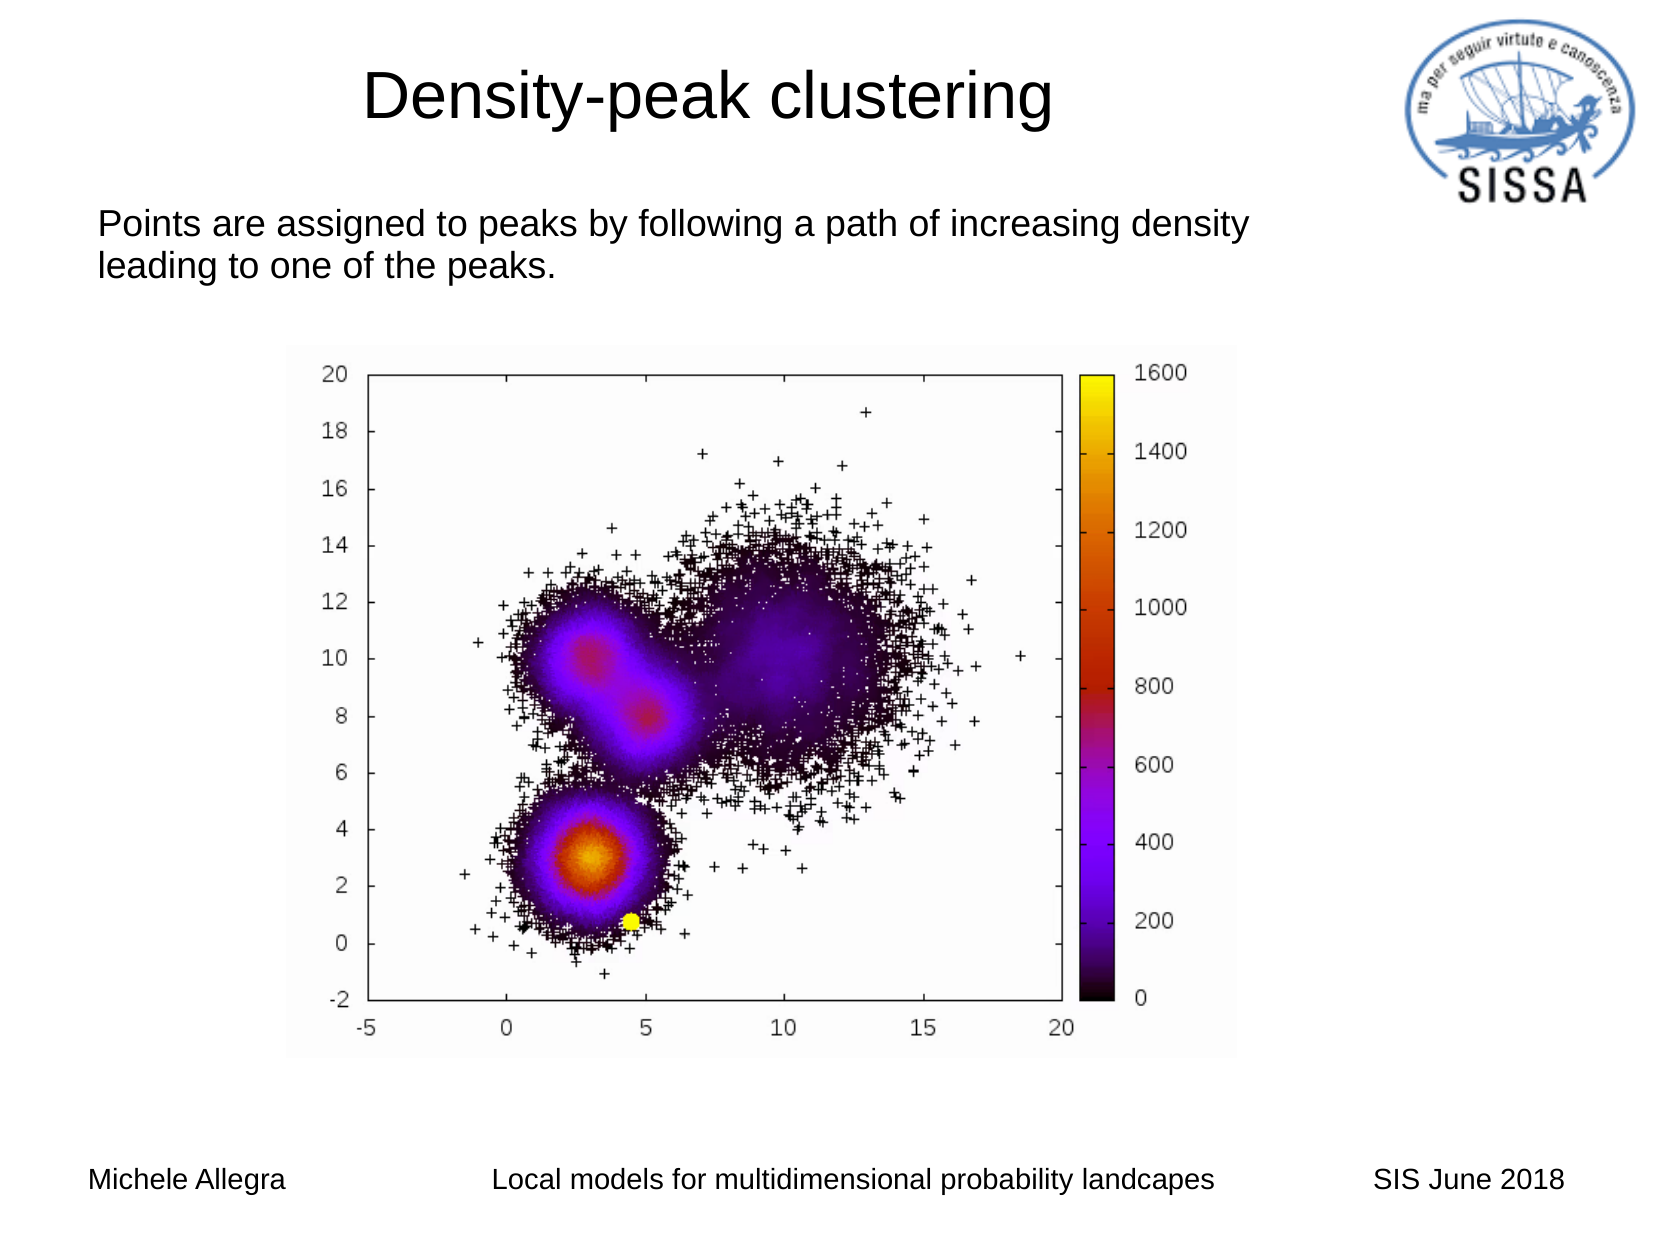

# Density-peak clustering
Points are assigned to peaks by following a path of increasing density leading to one of the peaks.
Michele Allegra Local models for multidimensional probability landcapes SIS June 2018